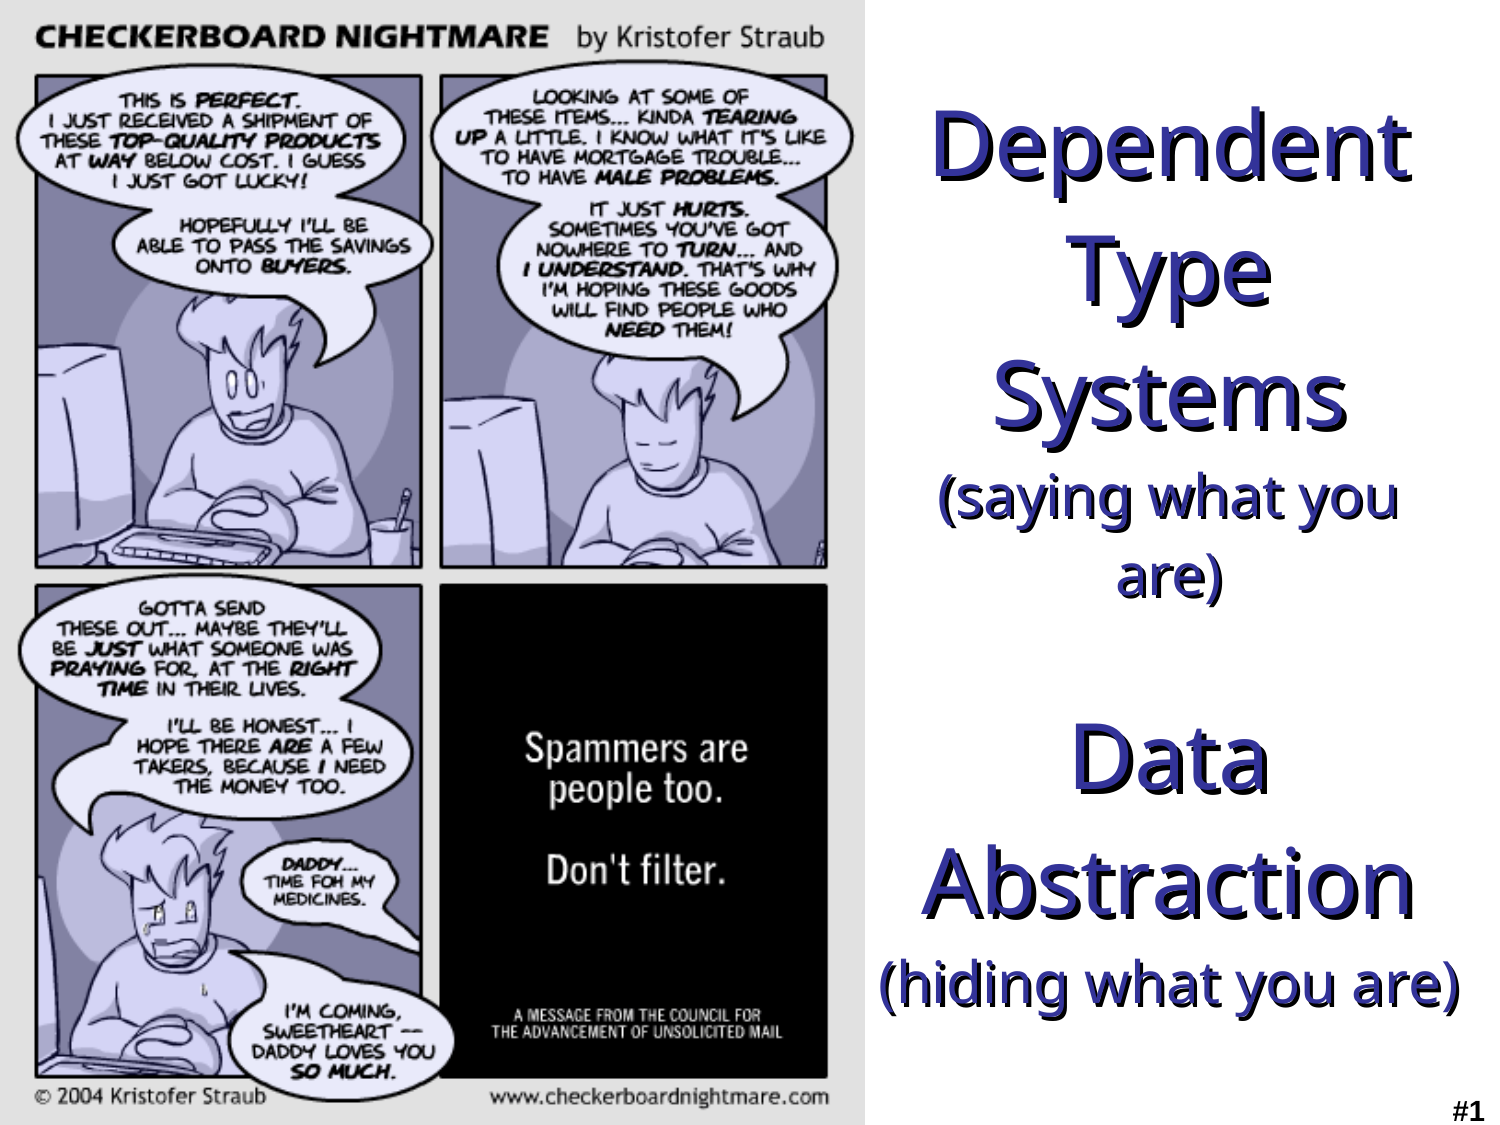

# Dependent Type Systems (saying what you are) Data Abstraction (hiding what you are)
1